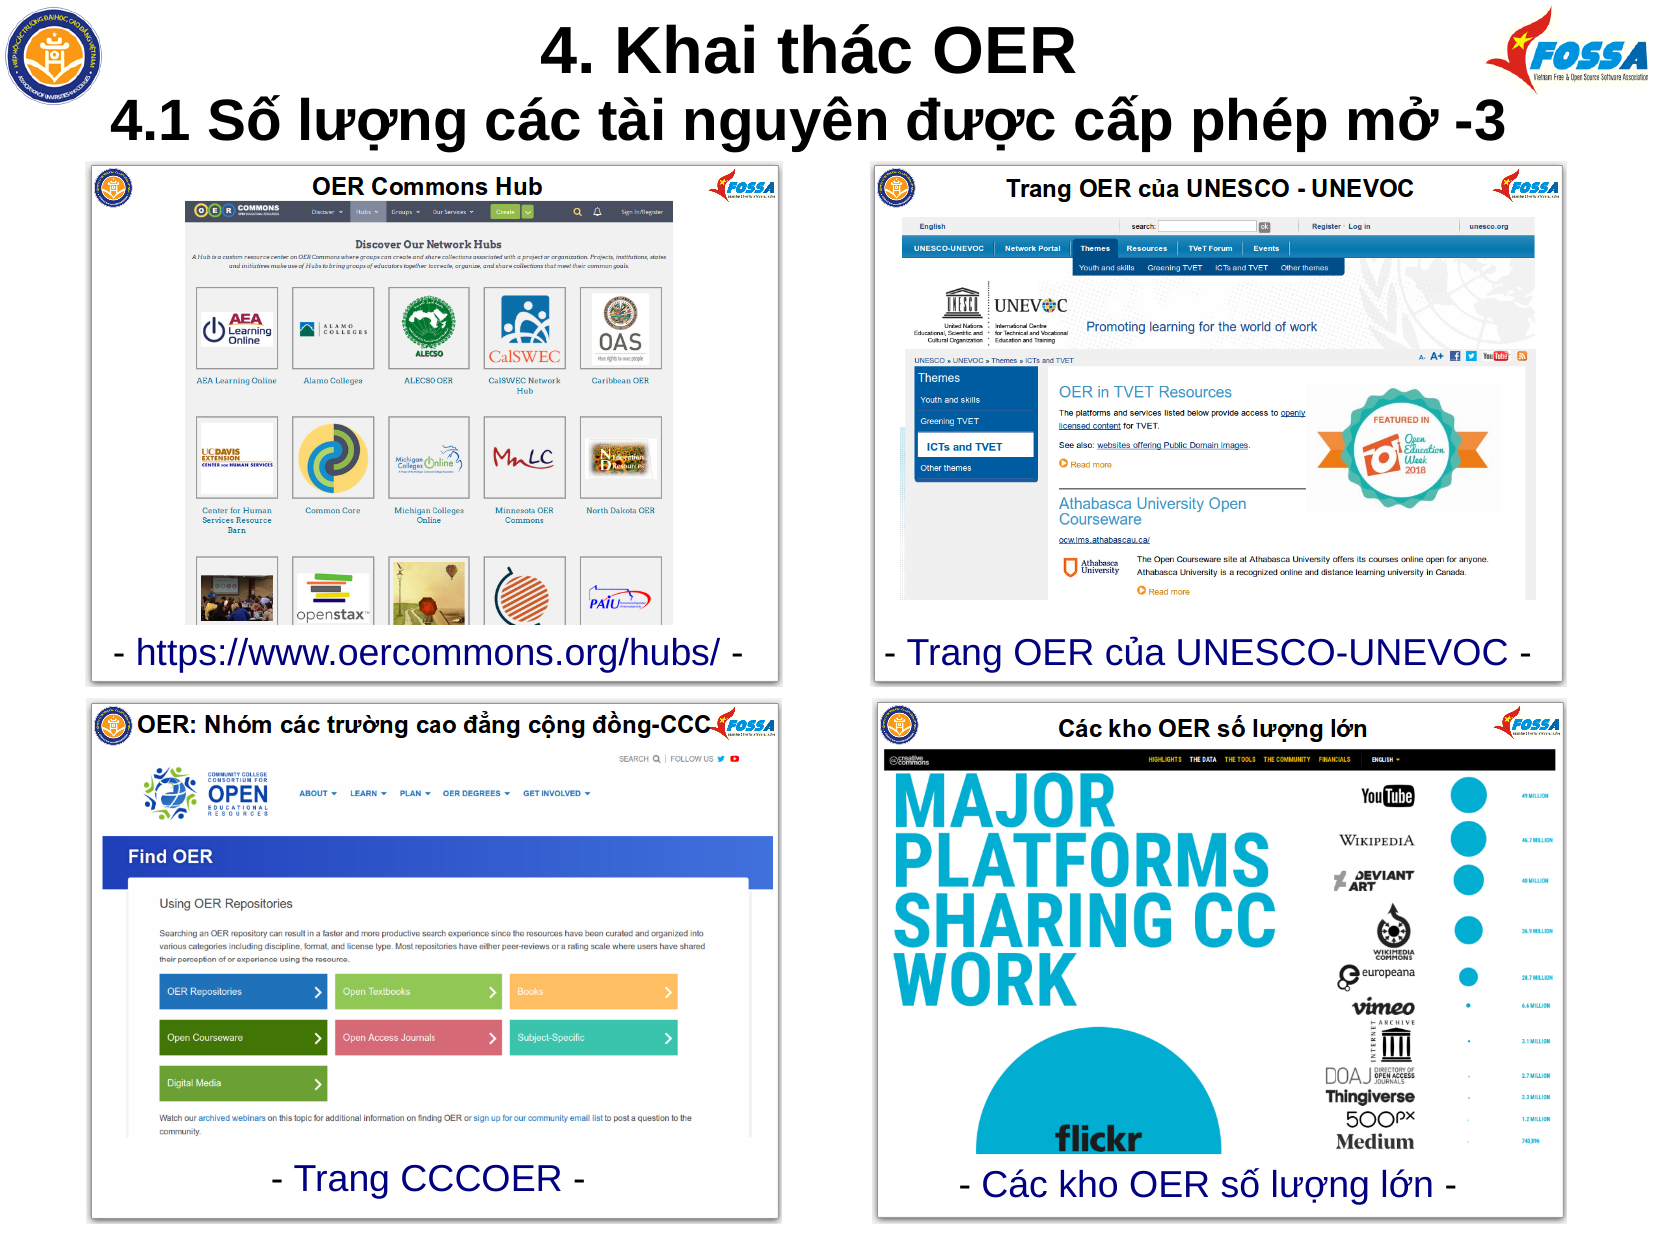

# 4. Khai thác OER 4.1 Số lượng các tài nguyên được cấp phép mở -3
- https://www.oercommons.org/hubs/ -
- Trang OER của UNESCO-UNEVOC -
- Trang CCCOER -
- Các kho OER số lượng lớn -